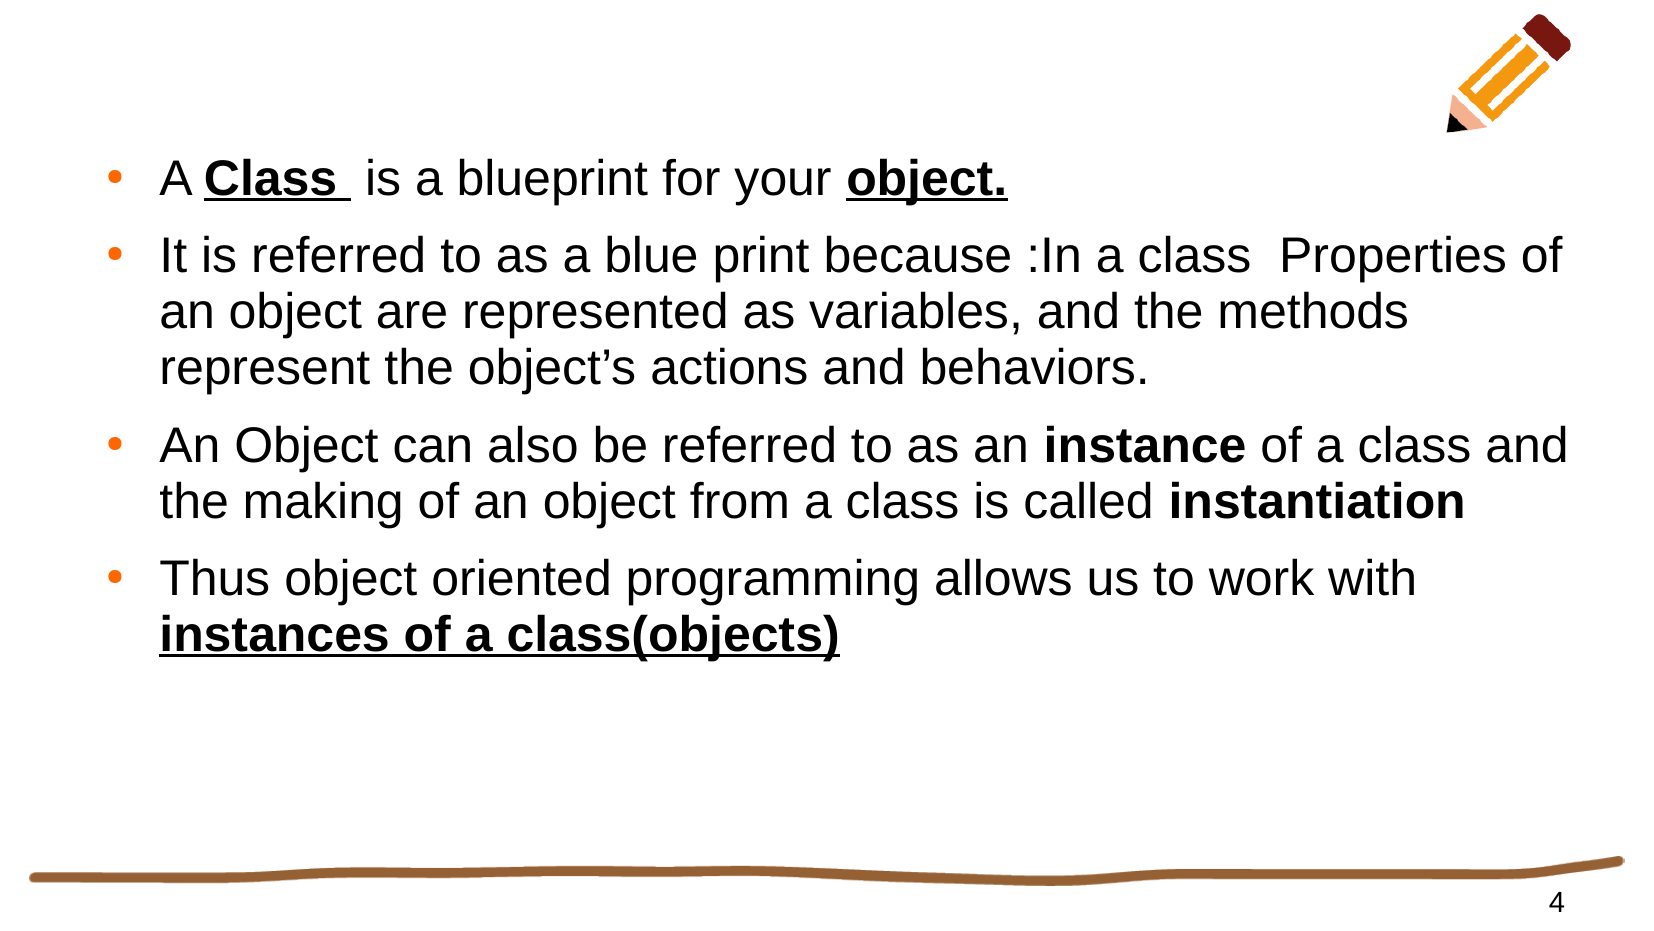

# A Class is a blueprint for your object.
It is referred to as a blue print because :In a class Properties of an object are represented as variables, and the methods represent the object’s actions and behaviors.
An Object can also be referred to as an instance of a class and the making of an object from a class is called instantiation
Thus object oriented programming allows us to work with instances of a class(objects)
4